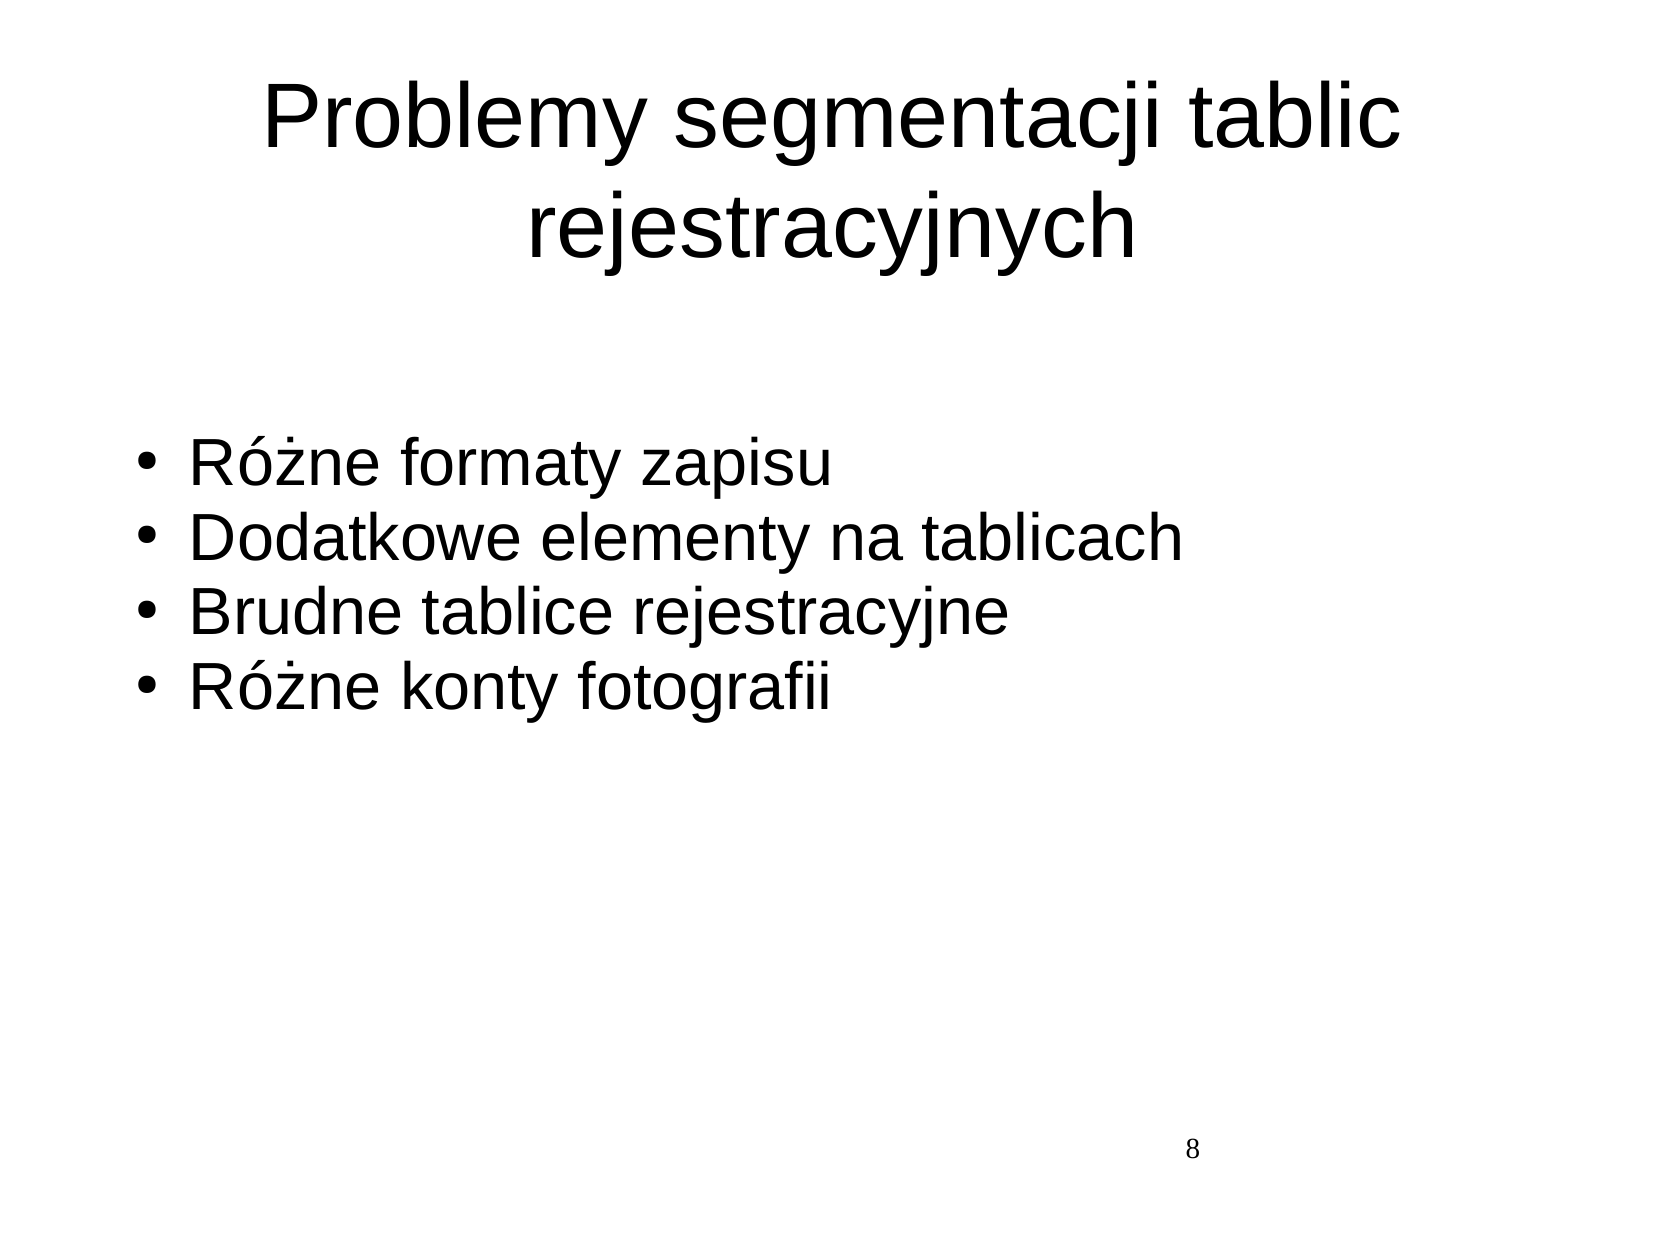

# Problemy segmentacji tablic rejestracyjnych
 Różne formaty zapisu
 Dodatkowe elementy na tablicach
 Brudne tablice rejestracyjne
 Różne konty fotografii
8